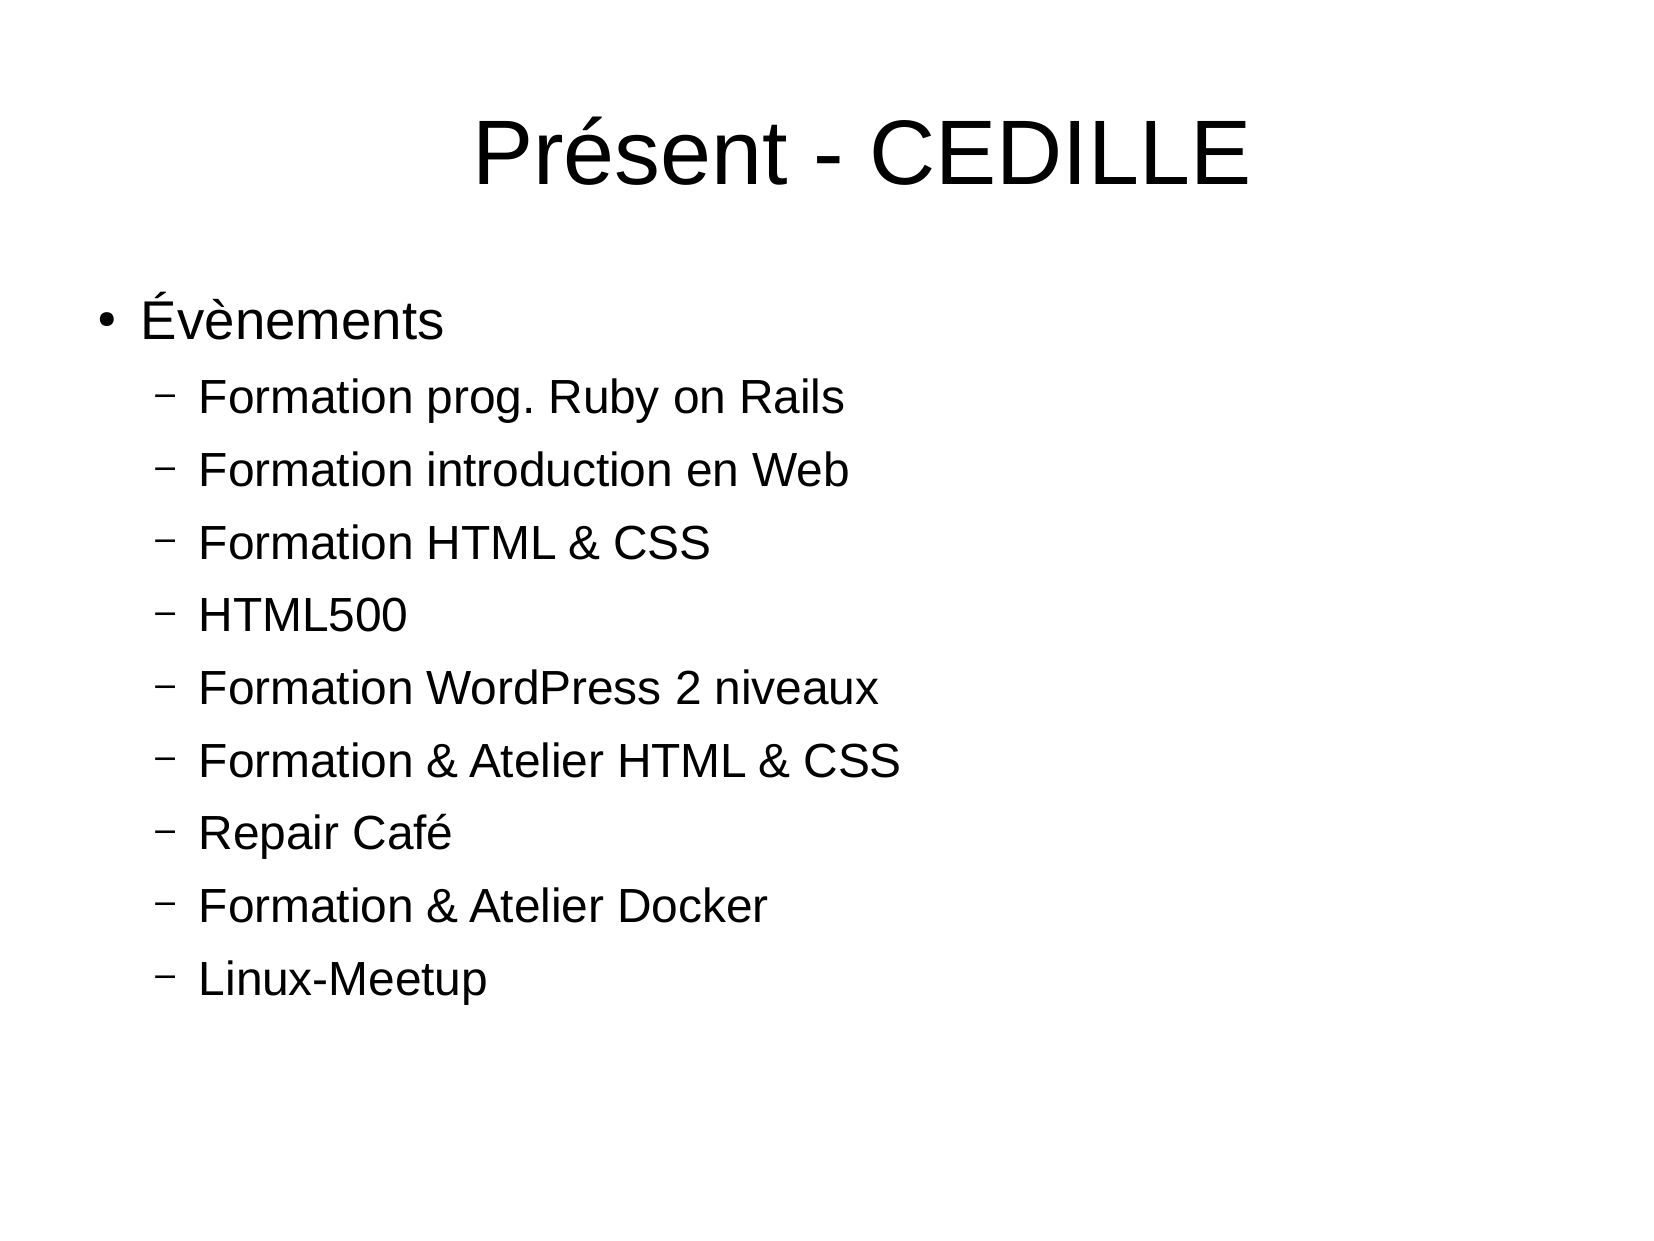

# Présent - CEDILLE
Évènements
Formation prog. Ruby on Rails
Formation introduction en Web
Formation HTML & CSS
HTML500
Formation WordPress 2 niveaux
Formation & Atelier HTML & CSS
Repair Café
Formation & Atelier Docker
Linux-Meetup